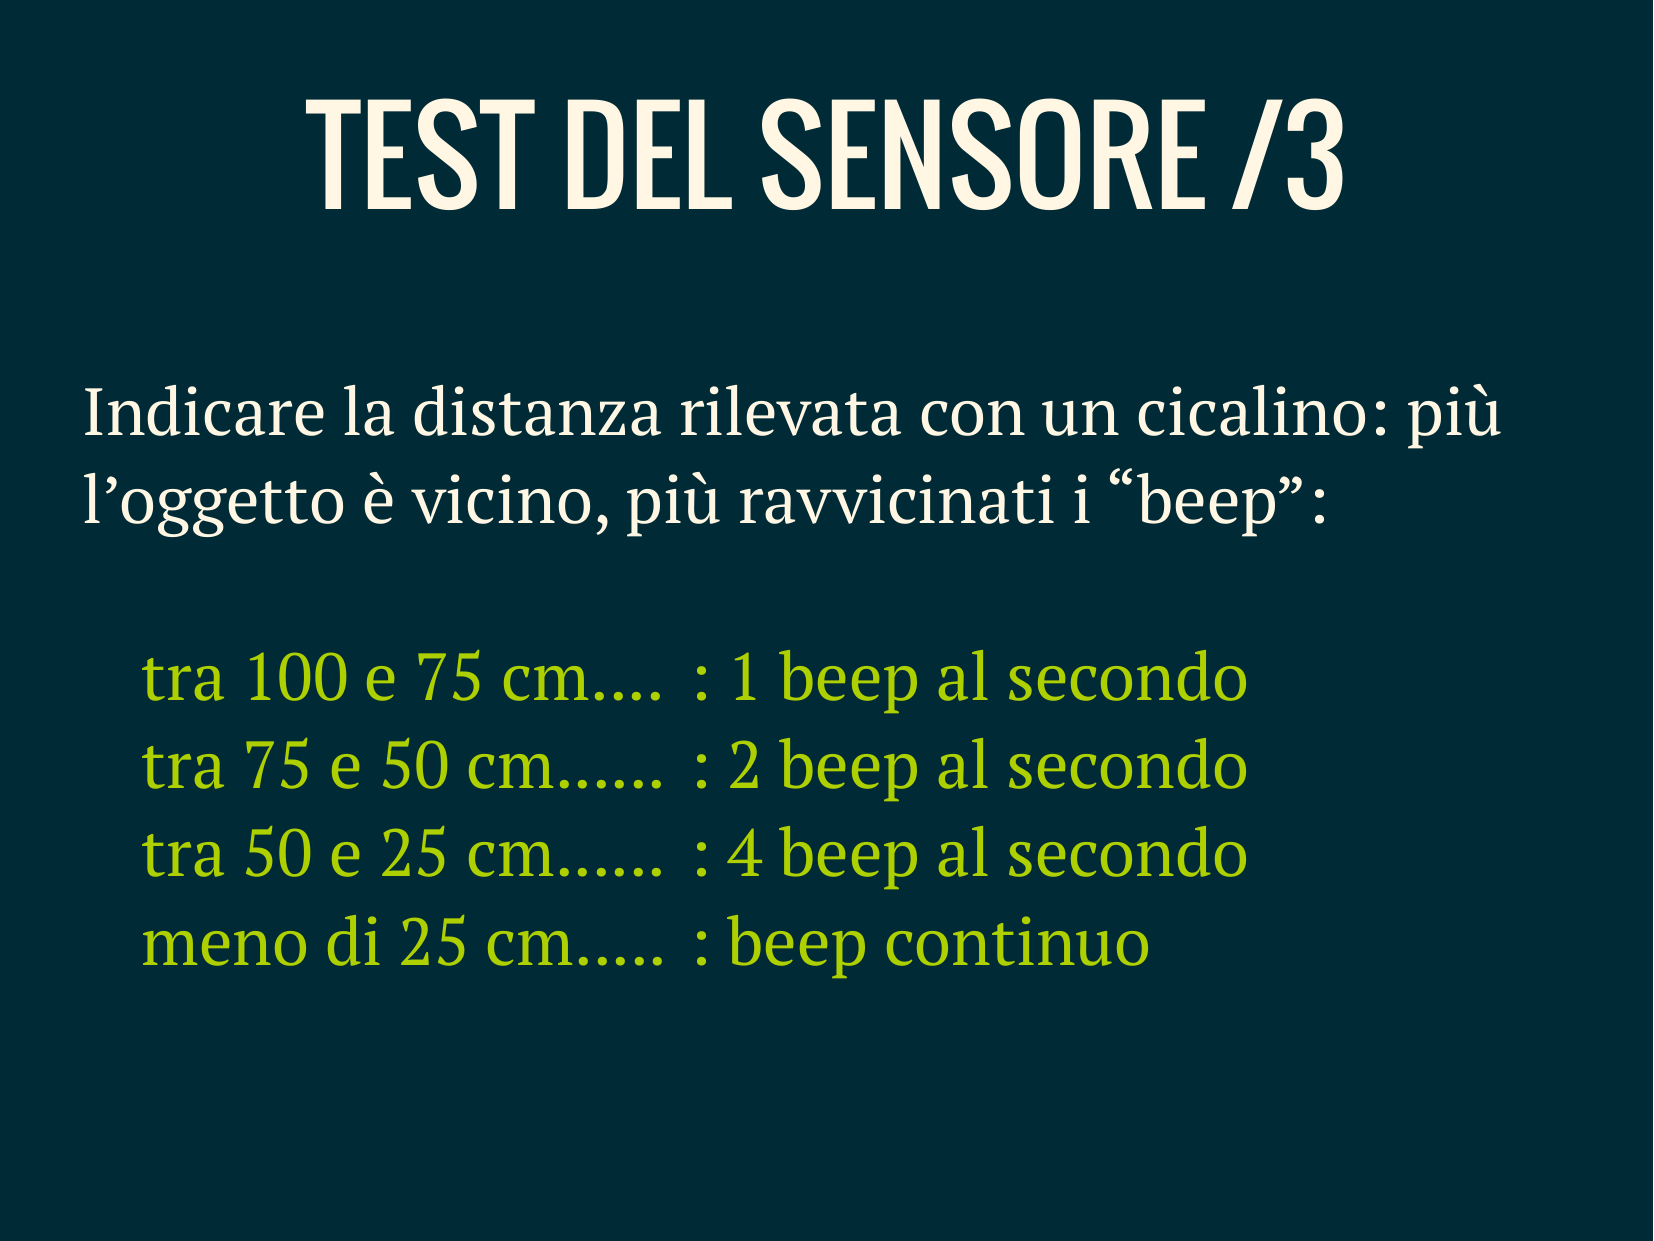

# Test del sensore /3
Indicare la distanza rilevata con un cicalino: più l’oggetto è vicino, più ravvicinati i “beep”:
	tra 100 e 75 cm	 : 1 beep al secondo
	tra 75 e 50 cm	 : 2 beep al secondo
	tra 50 e 25 cm	 : 4 beep al secondo
	meno di 25 cm	 : beep continuo